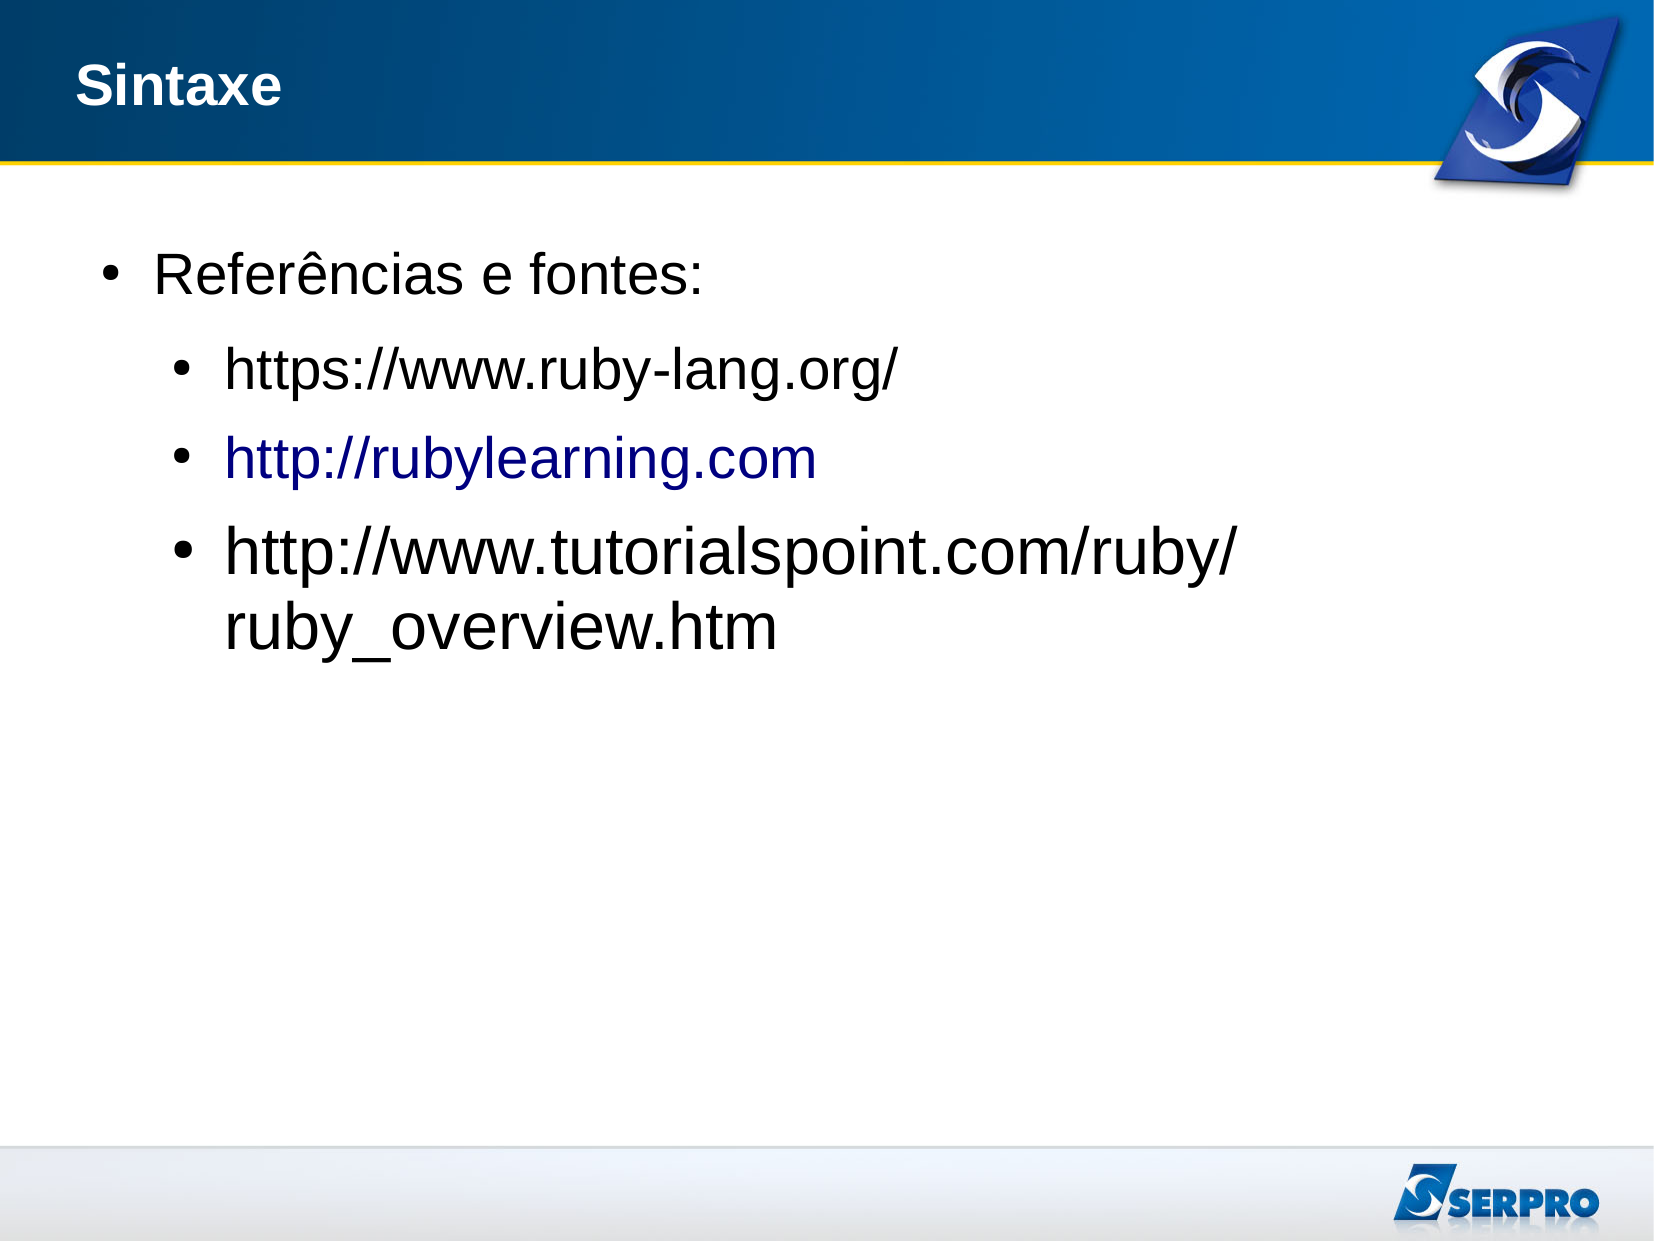

# Sintaxe
Referências e fontes:
https://www.ruby-lang.org/
http://rubylearning.com
http://www.tutorialspoint.com/ruby/ruby_overview.htm